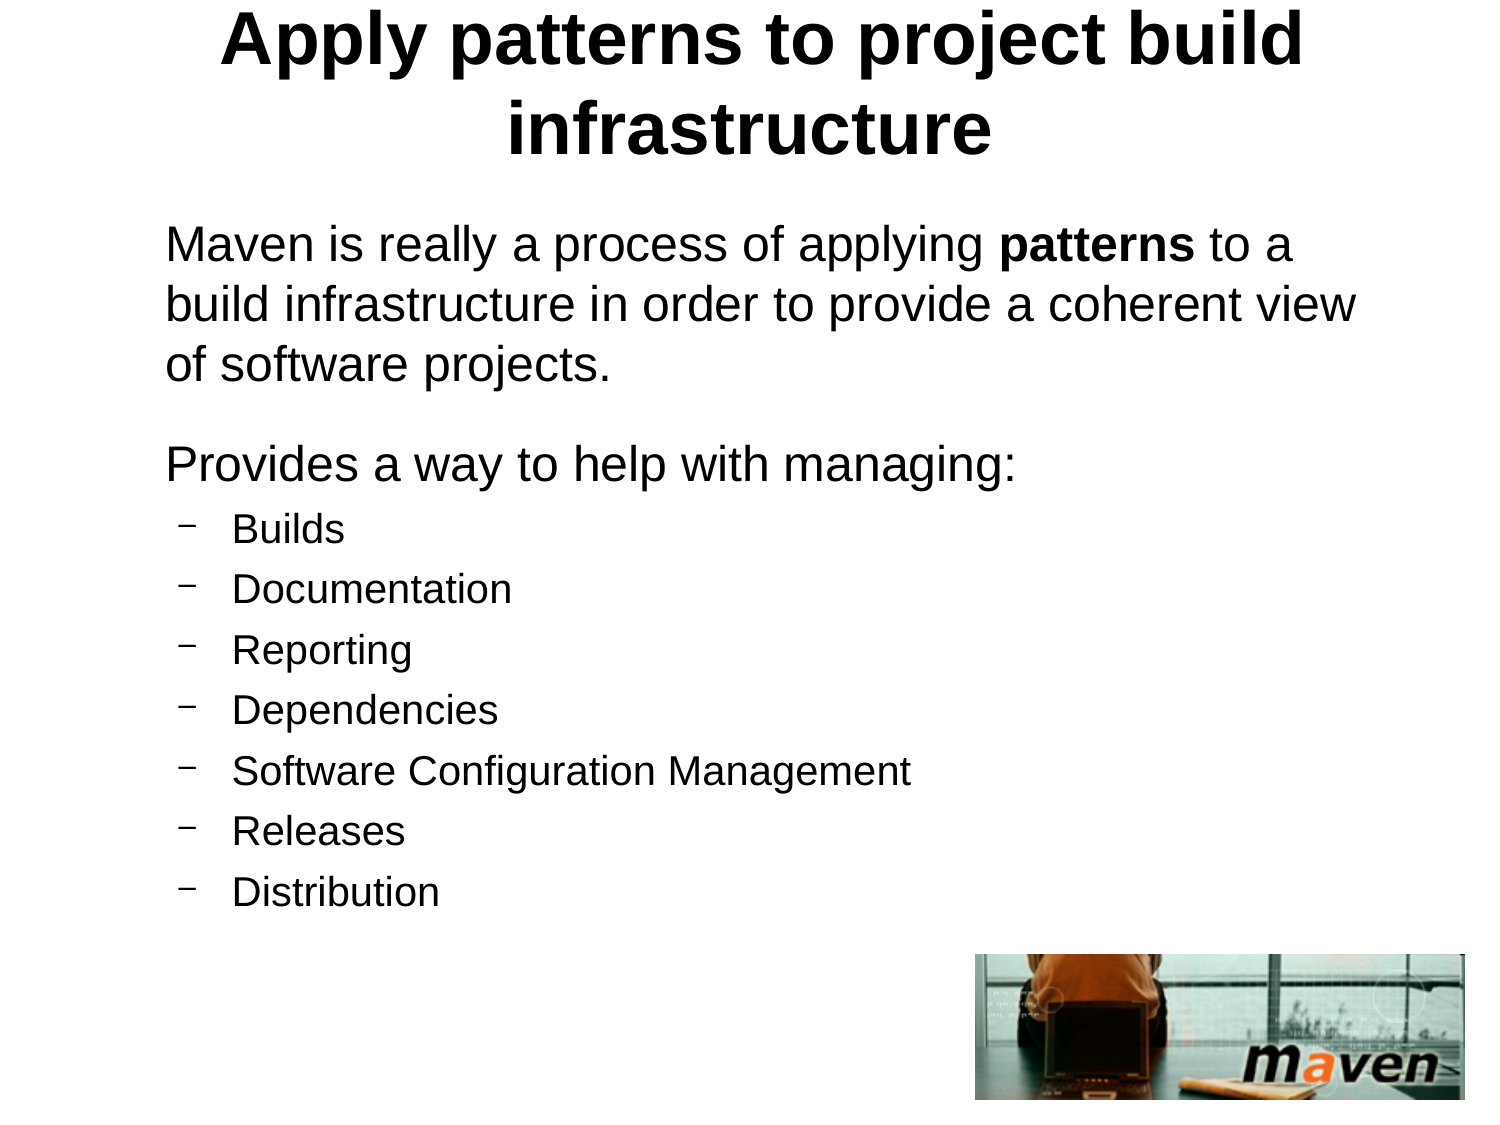

# Apply patterns to project build infrastructure
	Maven is really a process of applying patterns to a build infrastructure in order to provide a coherent view of software projects.
	Provides a way to help with managing:
Builds
Documentation
Reporting
Dependencies
Software Configuration Management
Releases
Distribution